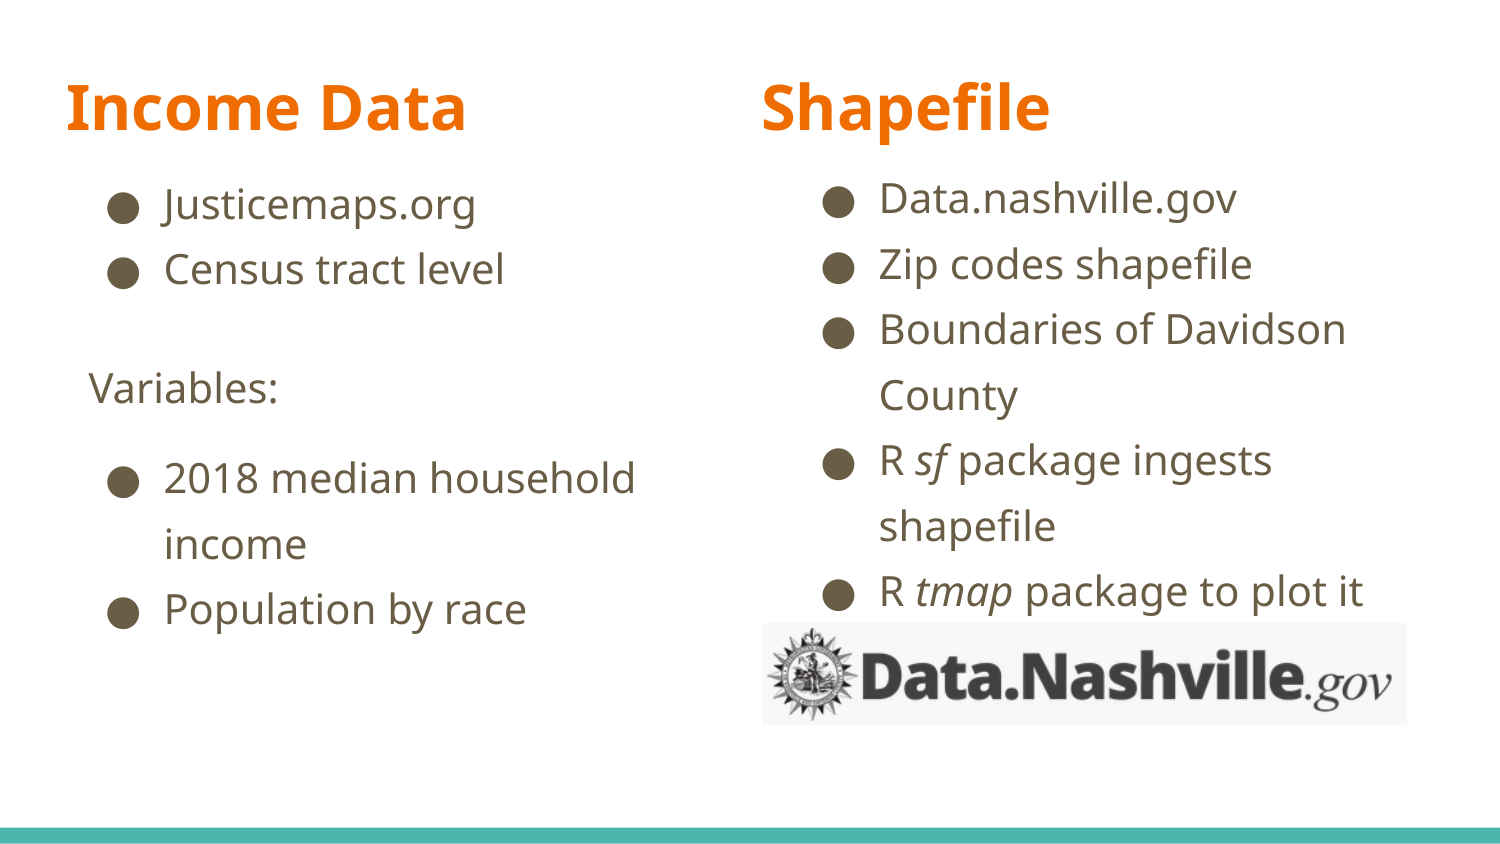

# Income Data
Shapefile
Data.nashville.gov
Zip codes shapefile
Boundaries of Davidson County
R sf package ingests shapefile
R tmap package to plot it
Justicemaps.org
Census tract level
Variables:
2018 median household income
Population by race